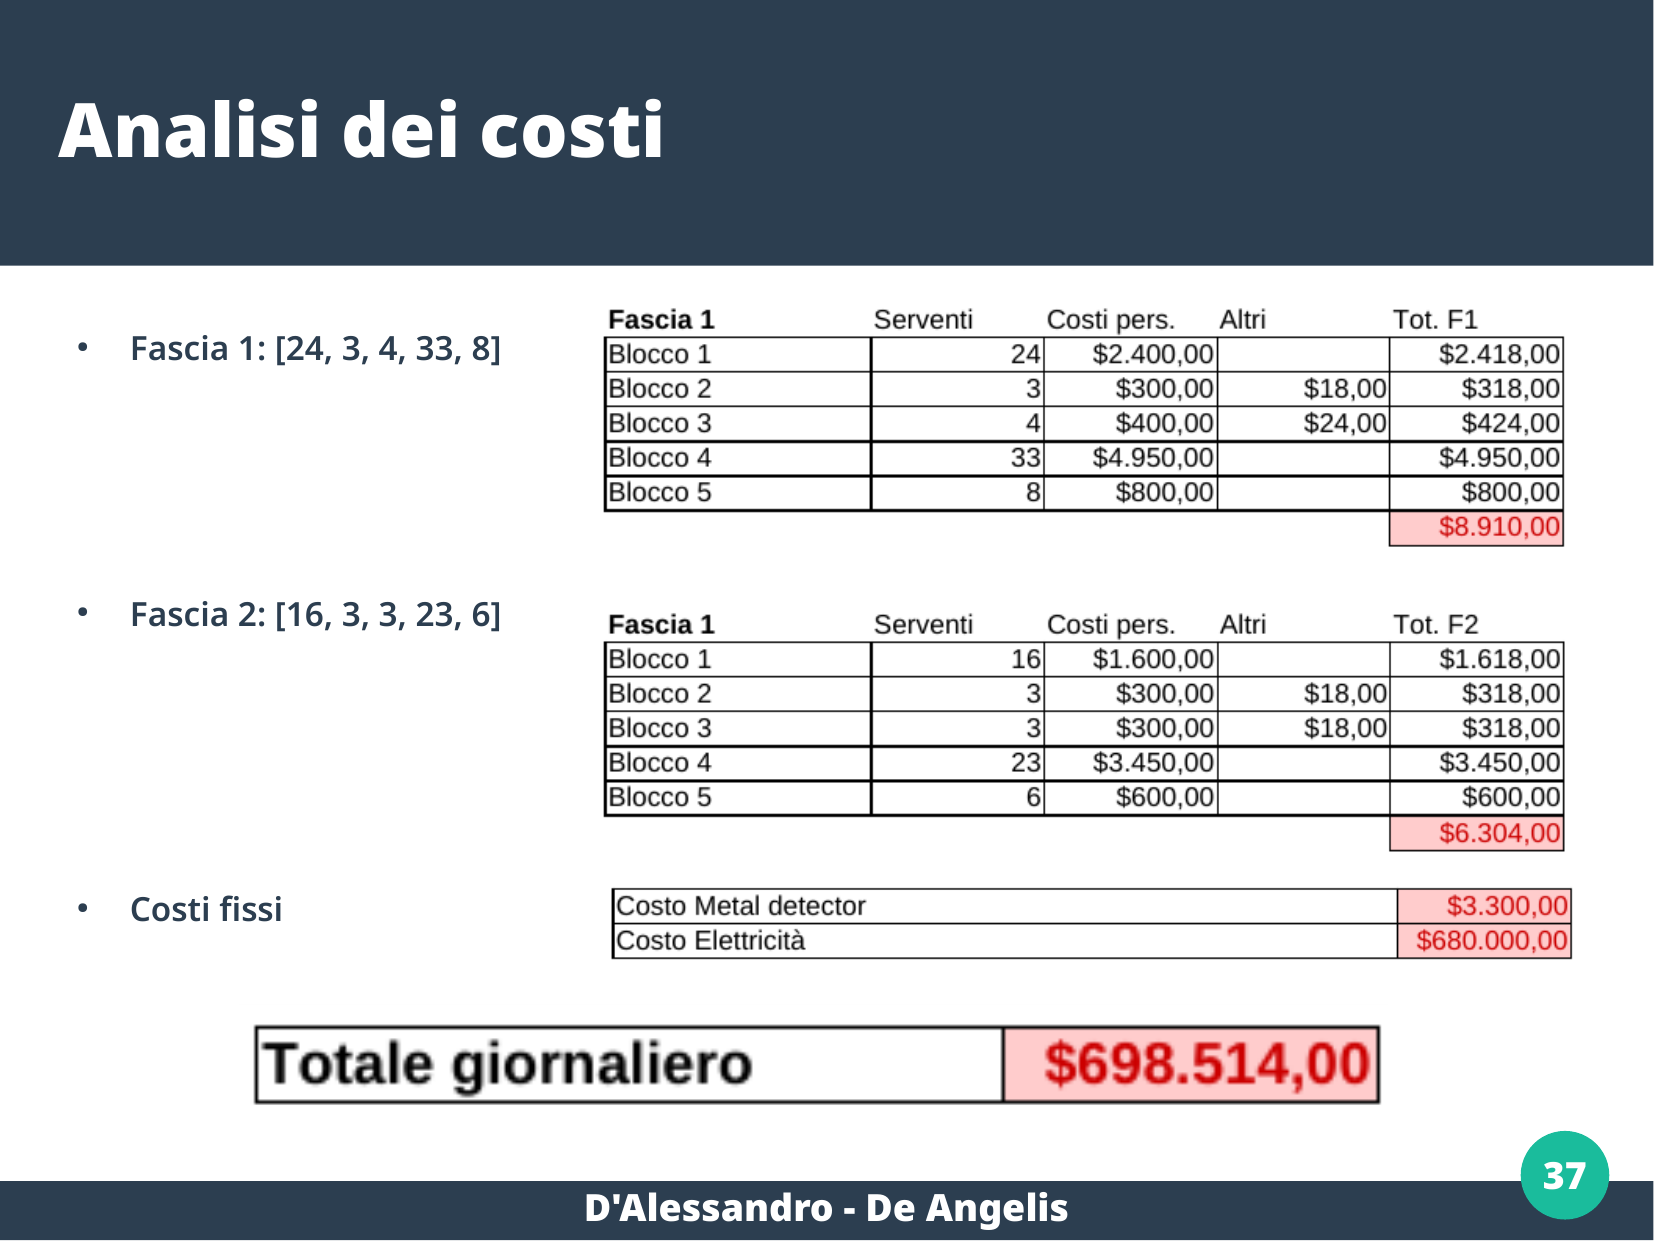

# Analisi dei costi
Fascia 1: [24, 3, 4, 33, 8]
Fascia 2: [16, 3, 3, 23, 6]
Costi fissi
37
D'Alessandro - De Angelis